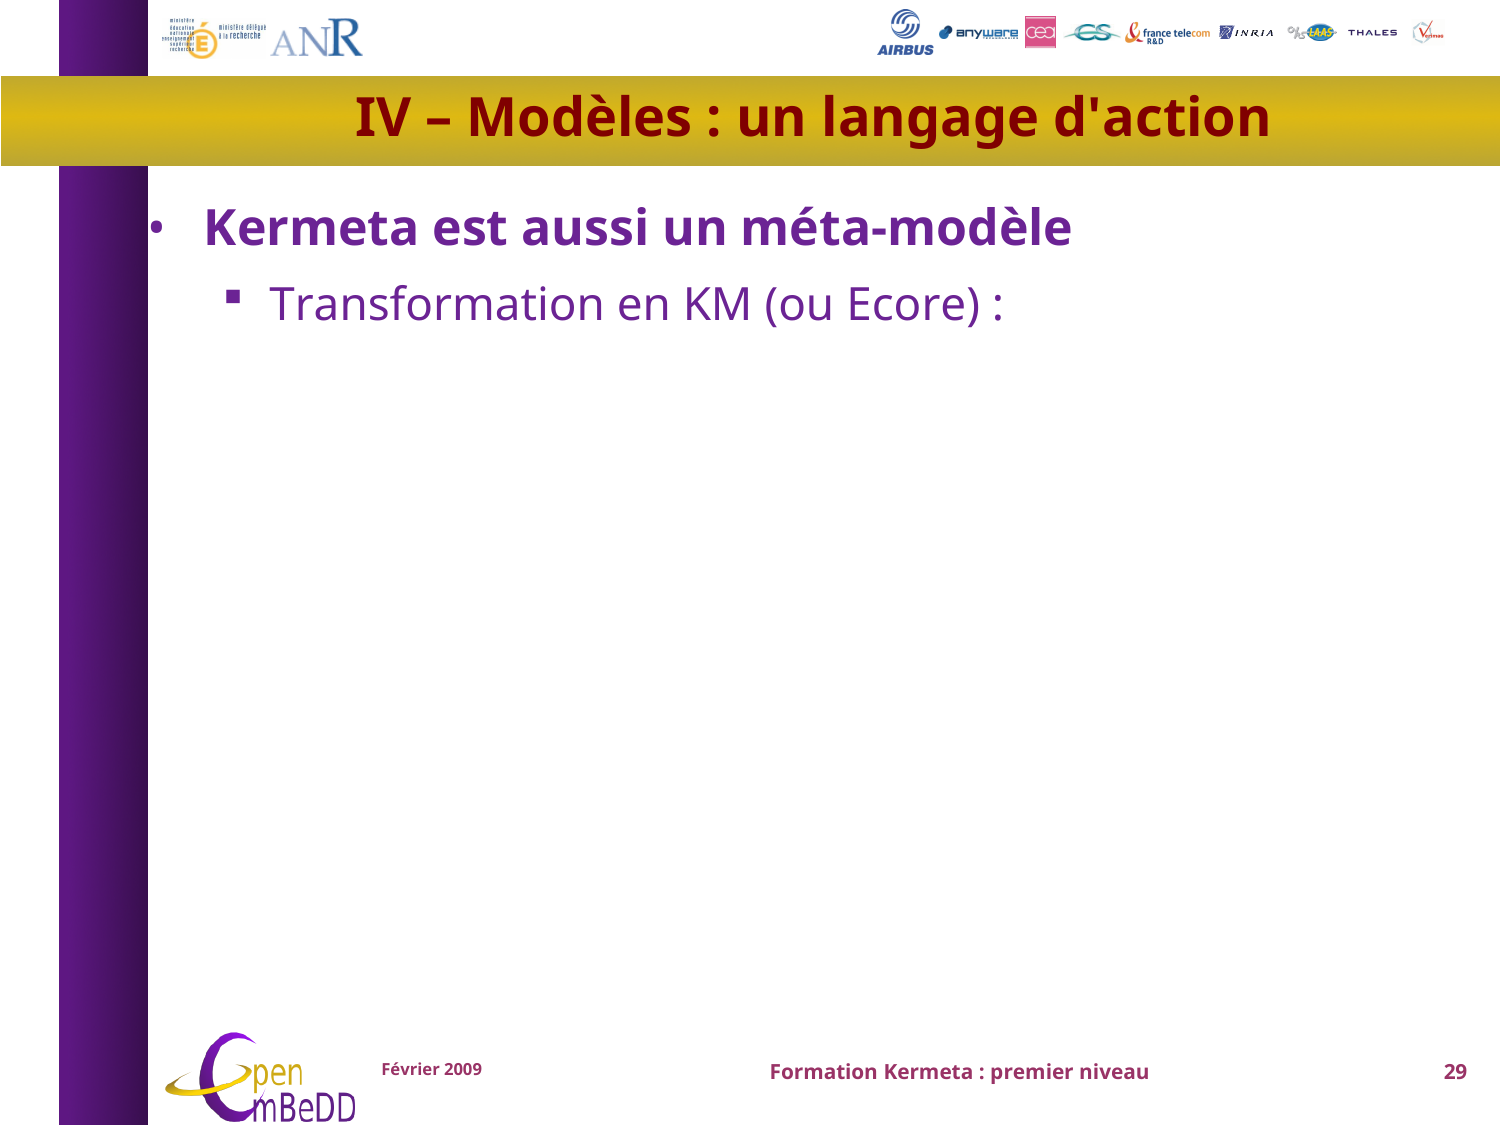

IV – Modèles : un langage d'action
# Kermeta est aussi un méta-modèle
Transformation en KM (ou Ecore) :
Pied de page
Pied de page fixe
29